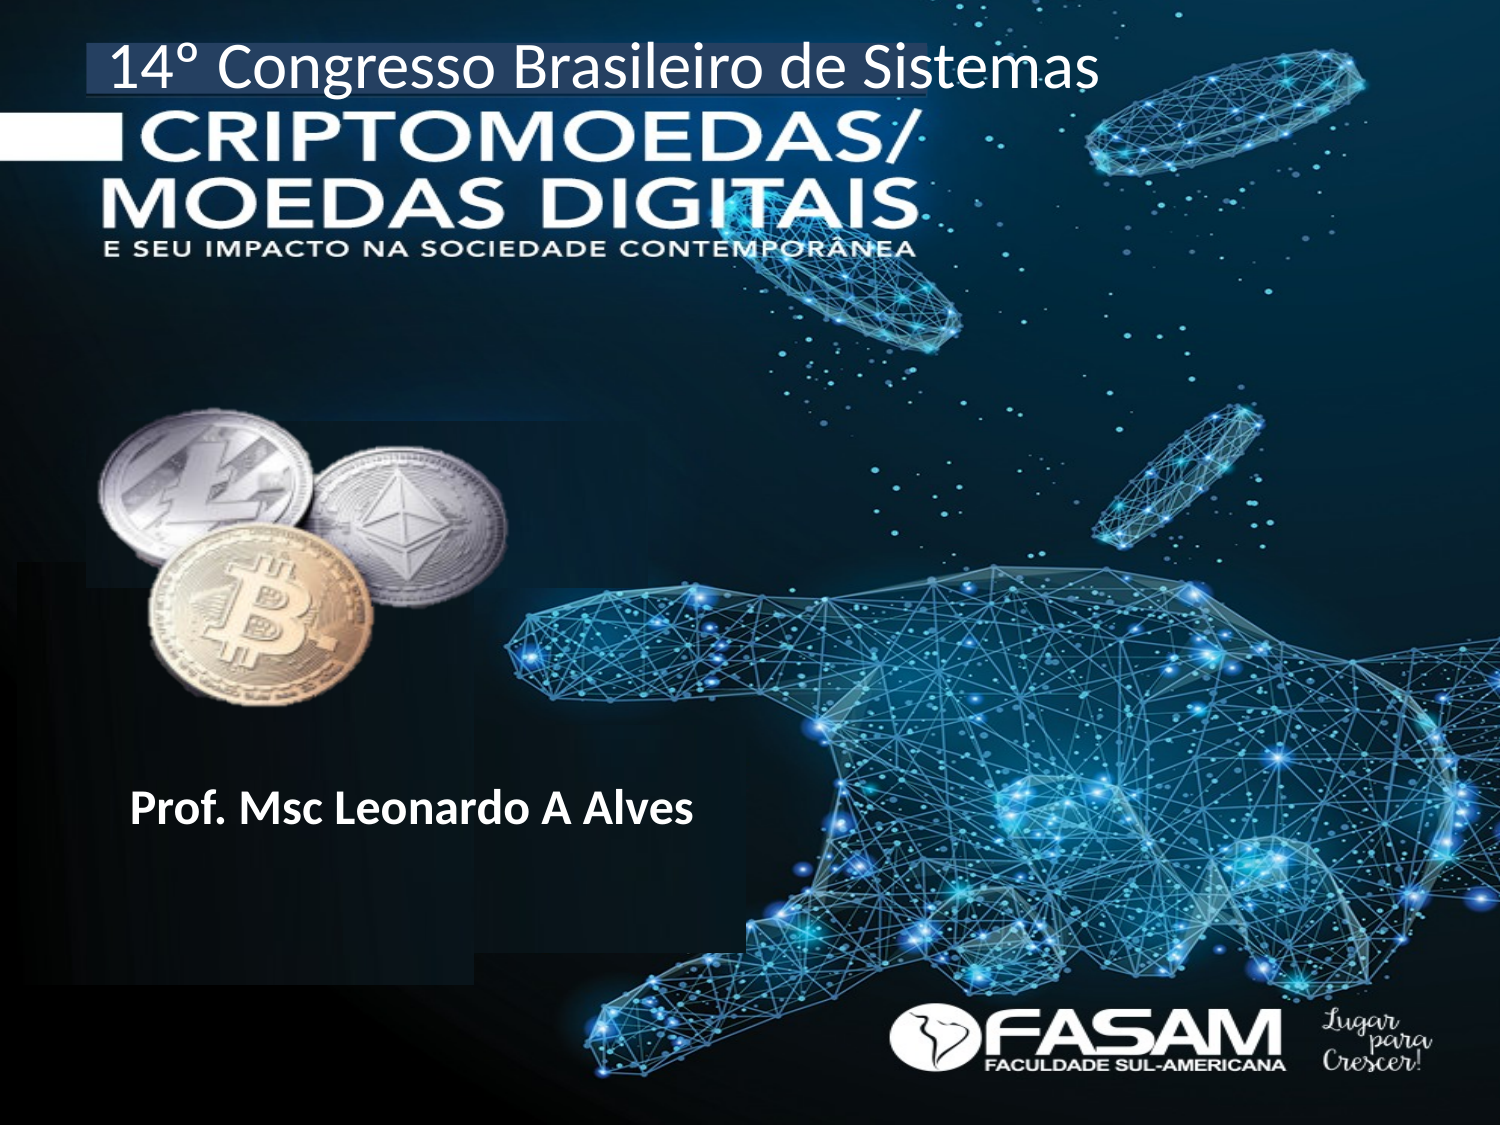

14º Congresso Brasileiro de Sistemas
#
Prof. Msc Leonardo A Alves